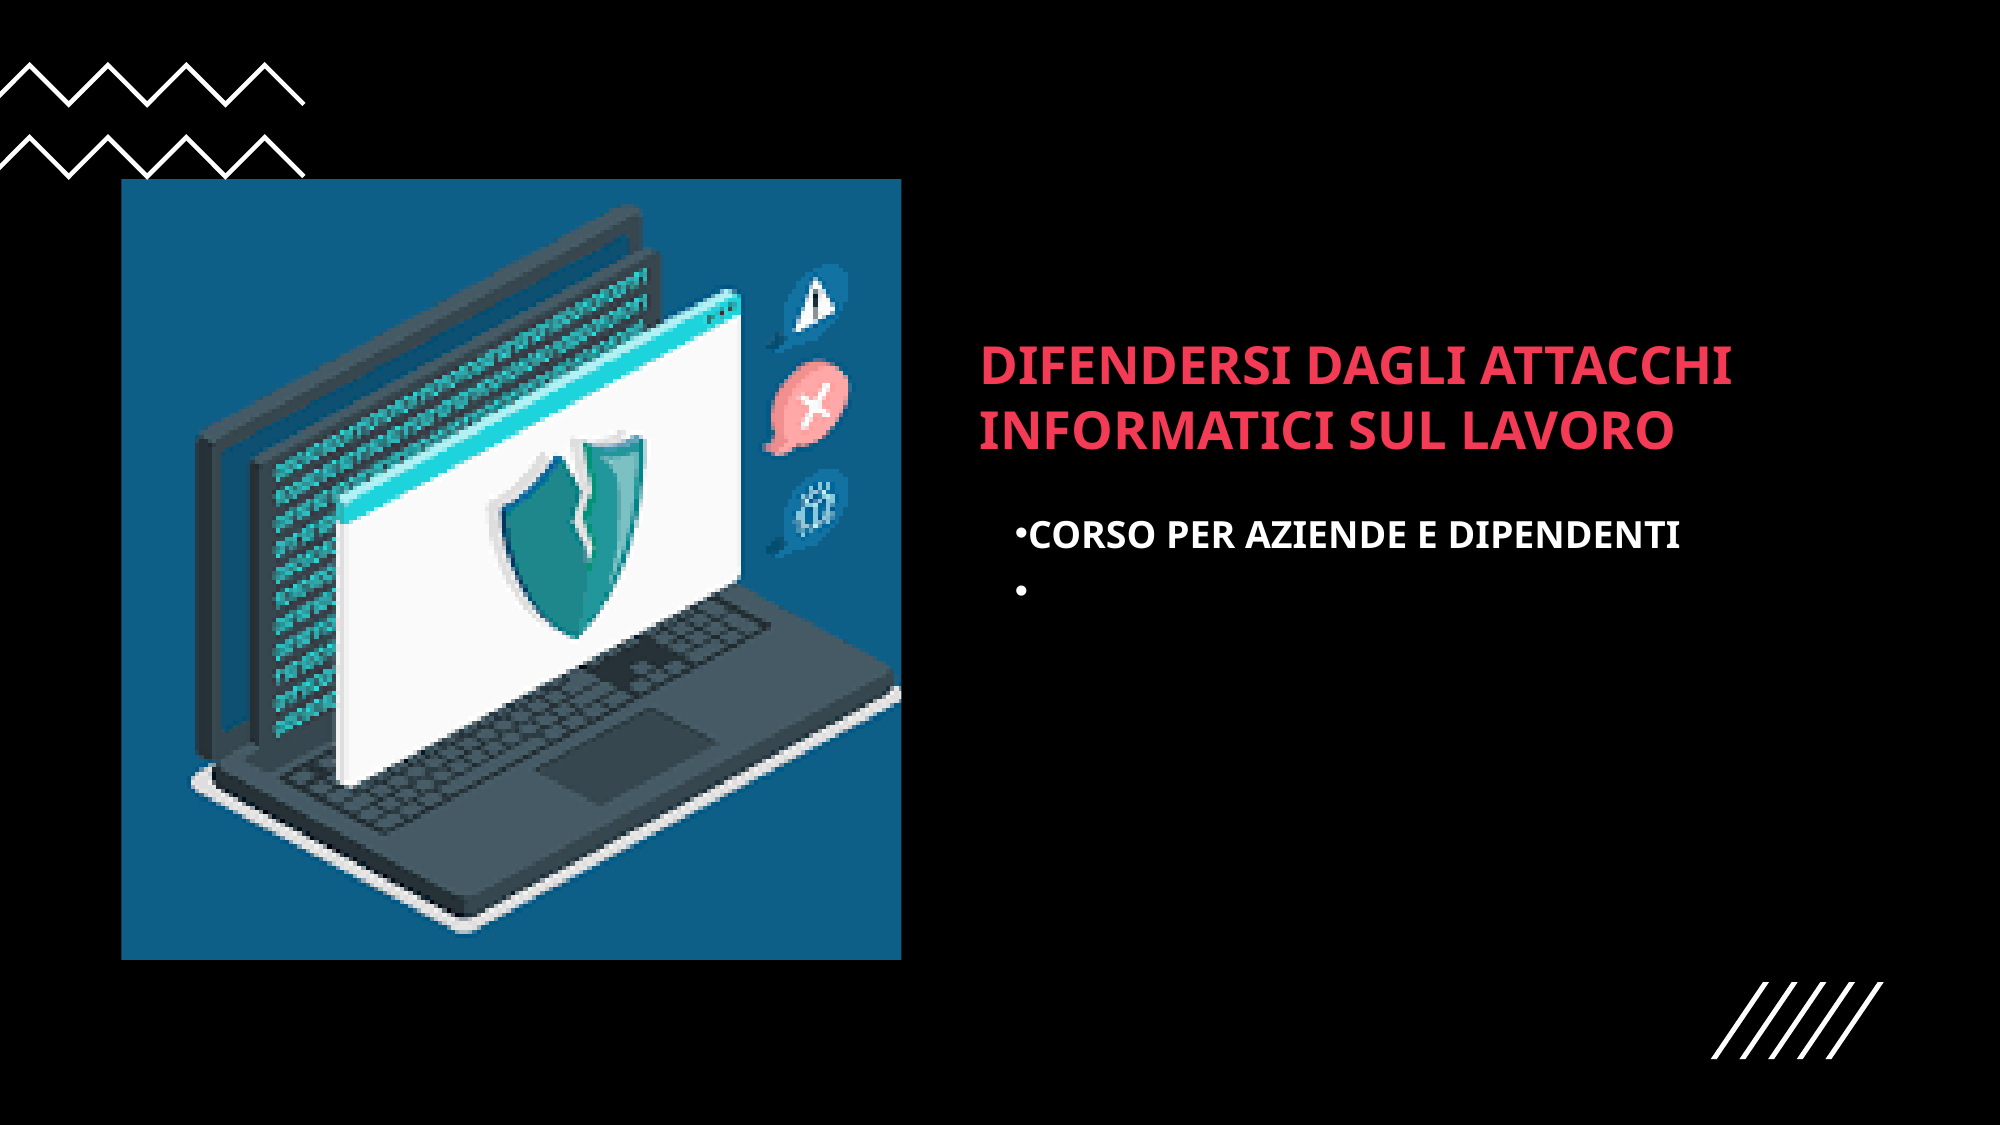

DIFENDERSI DAGLI ATTACCHI INFORMATICI SUL LAVORO
CORSO PER AZIENDE E DIPENDENTI